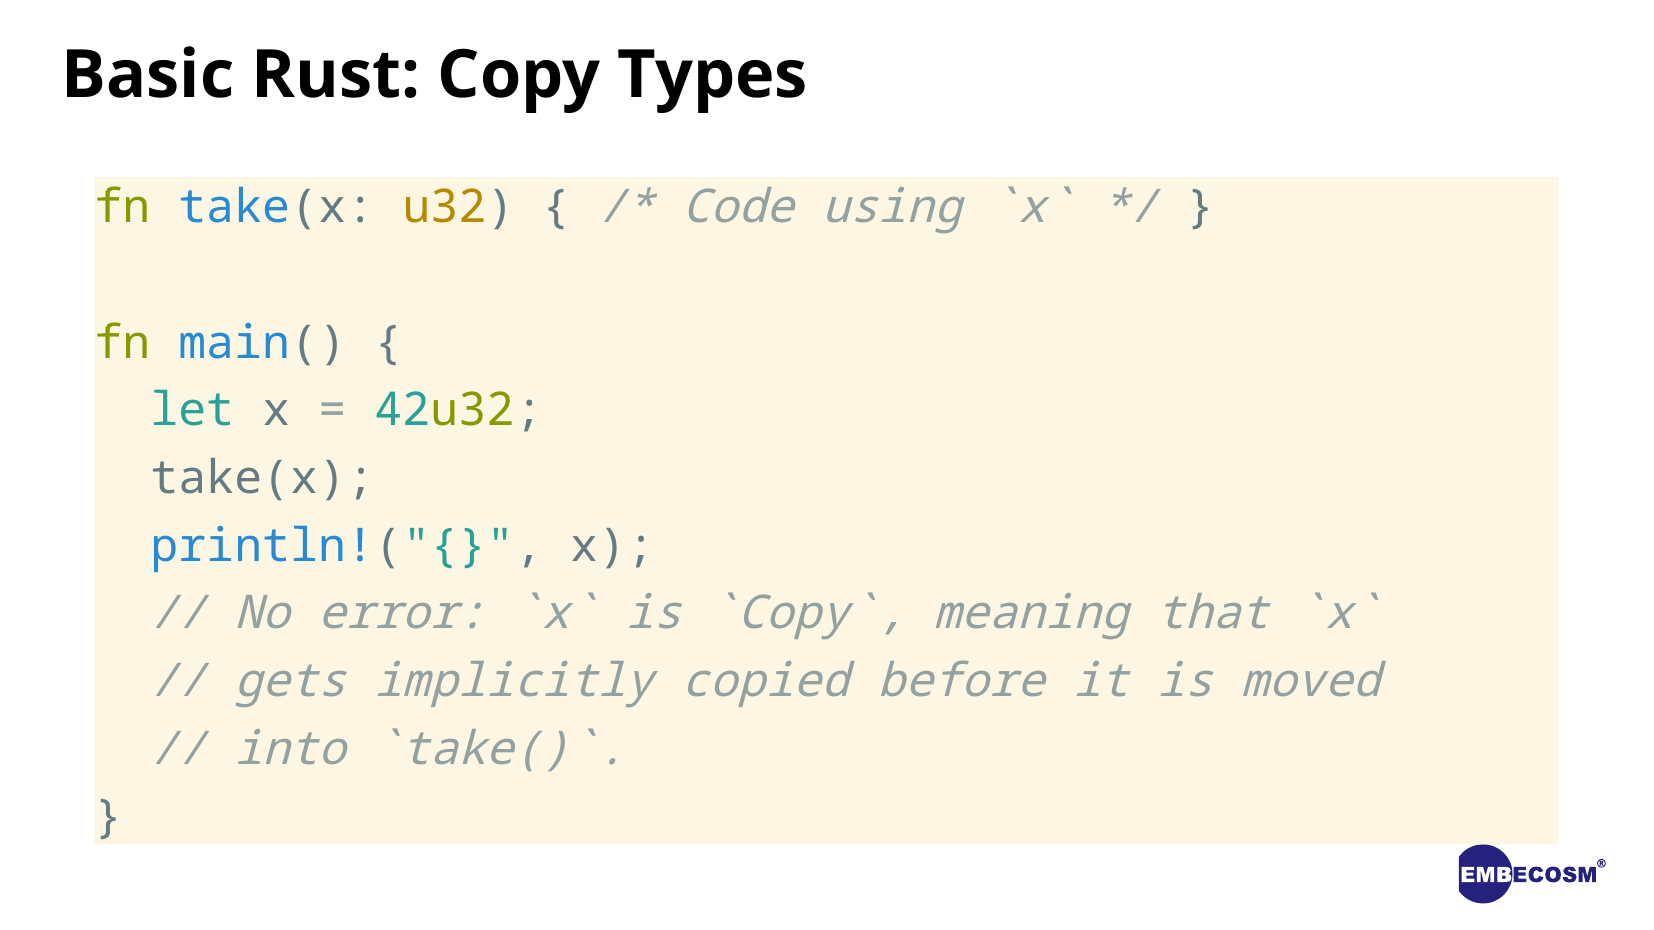

# Basic Rust: Copy Types
fn take(x: u32) { /* Code using `x` */ }
fn main() {
 let x = 42u32;
 take(x);
 println!("{}", x);
 // No error: `x` is `Copy`, meaning that `x`
 // gets implicitly copied before it is moved
 // into `take()`.
}